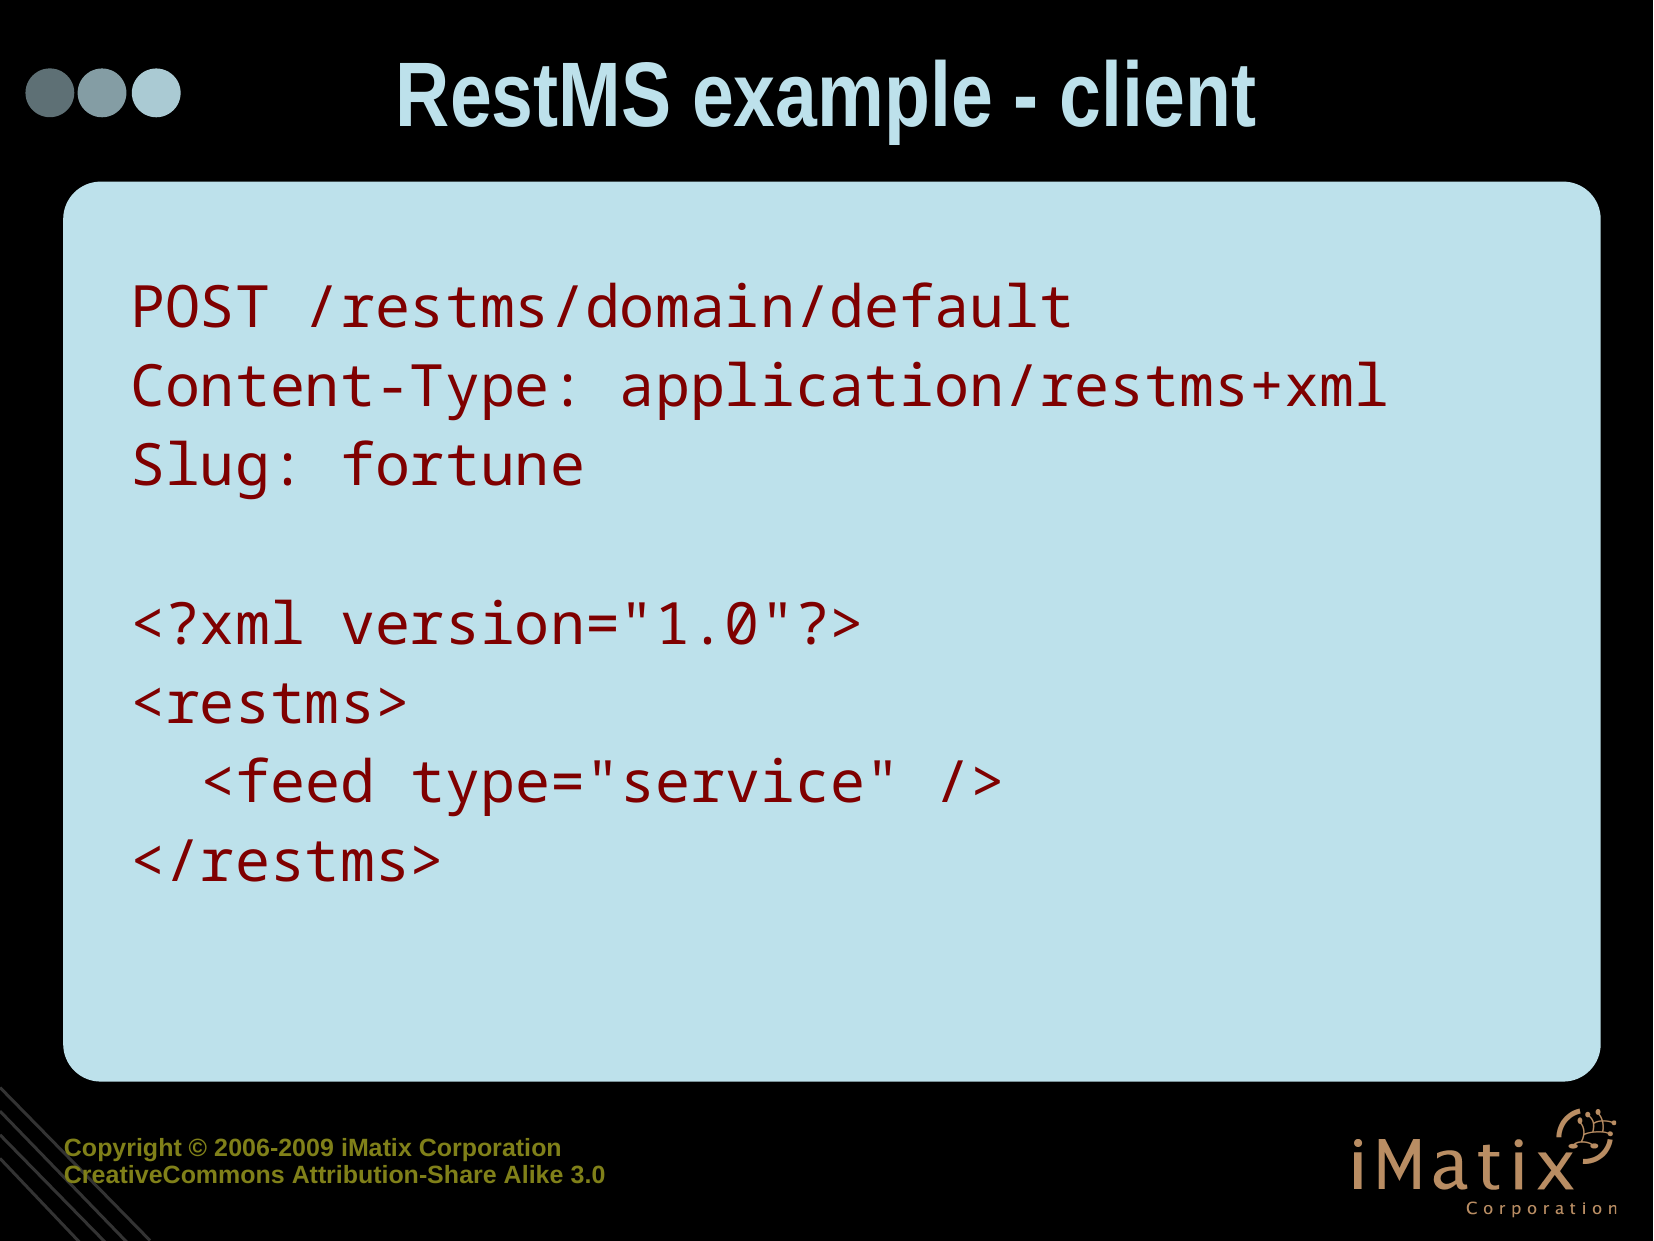

# RestMS example - client
POST /restms/domain/default
Content-Type: application/restms+xml
Slug: fortune
<?xml version="1.0"?>
<restms>
 <feed type="service" />
</restms>